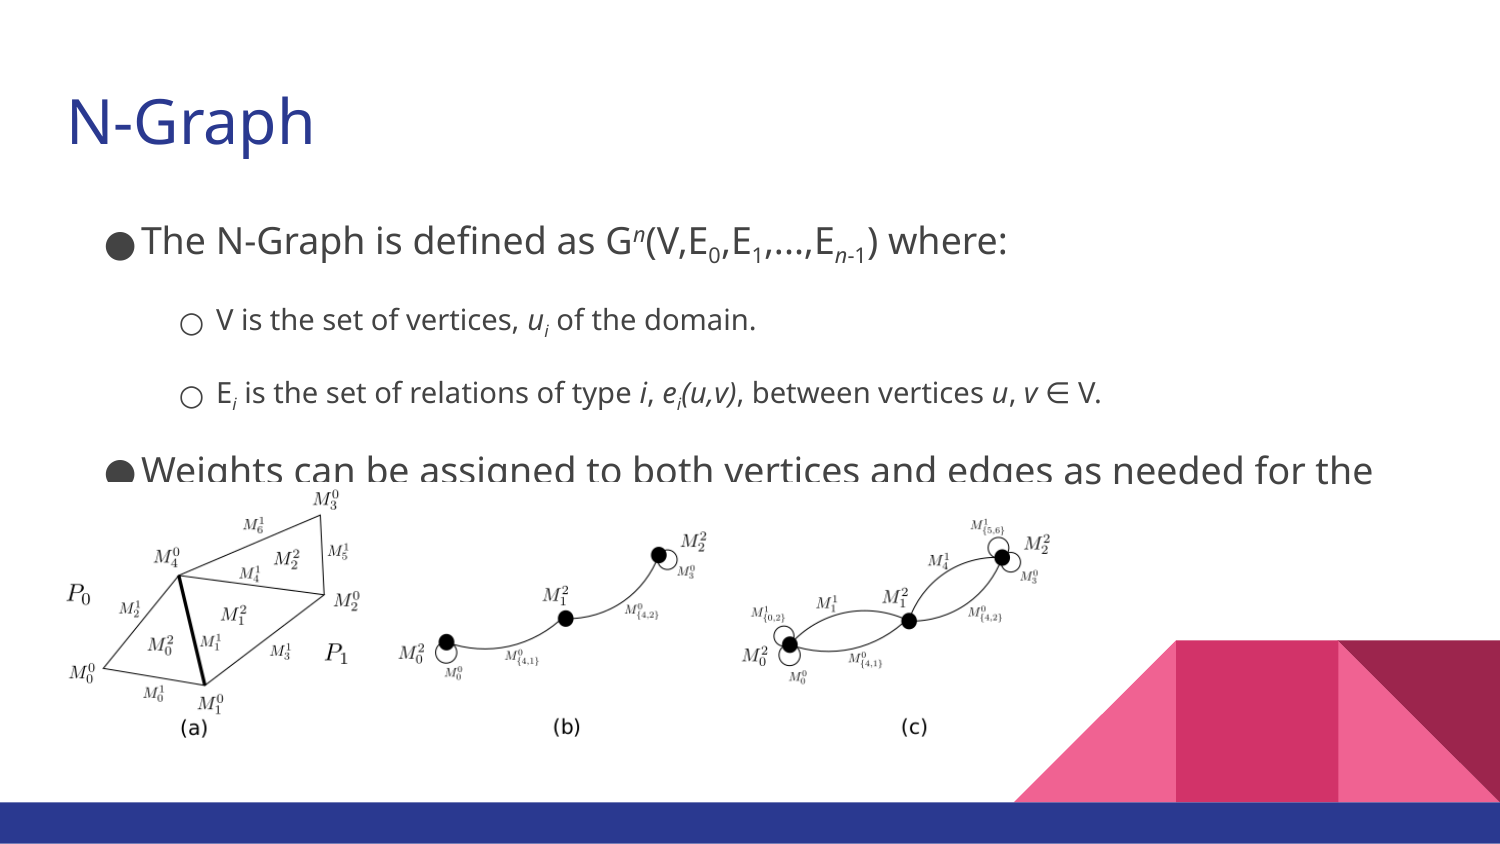

# N-Graph
The N-Graph is defined as Gn(V,E0,E1,...,En-1) where:
V is the set of vertices, ui of the domain.
Ei is the set of relations of type i, ei(u,v), between vertices u, v ∈ V.
Weights can be assigned to both vertices and edges as needed for the application specific goals.